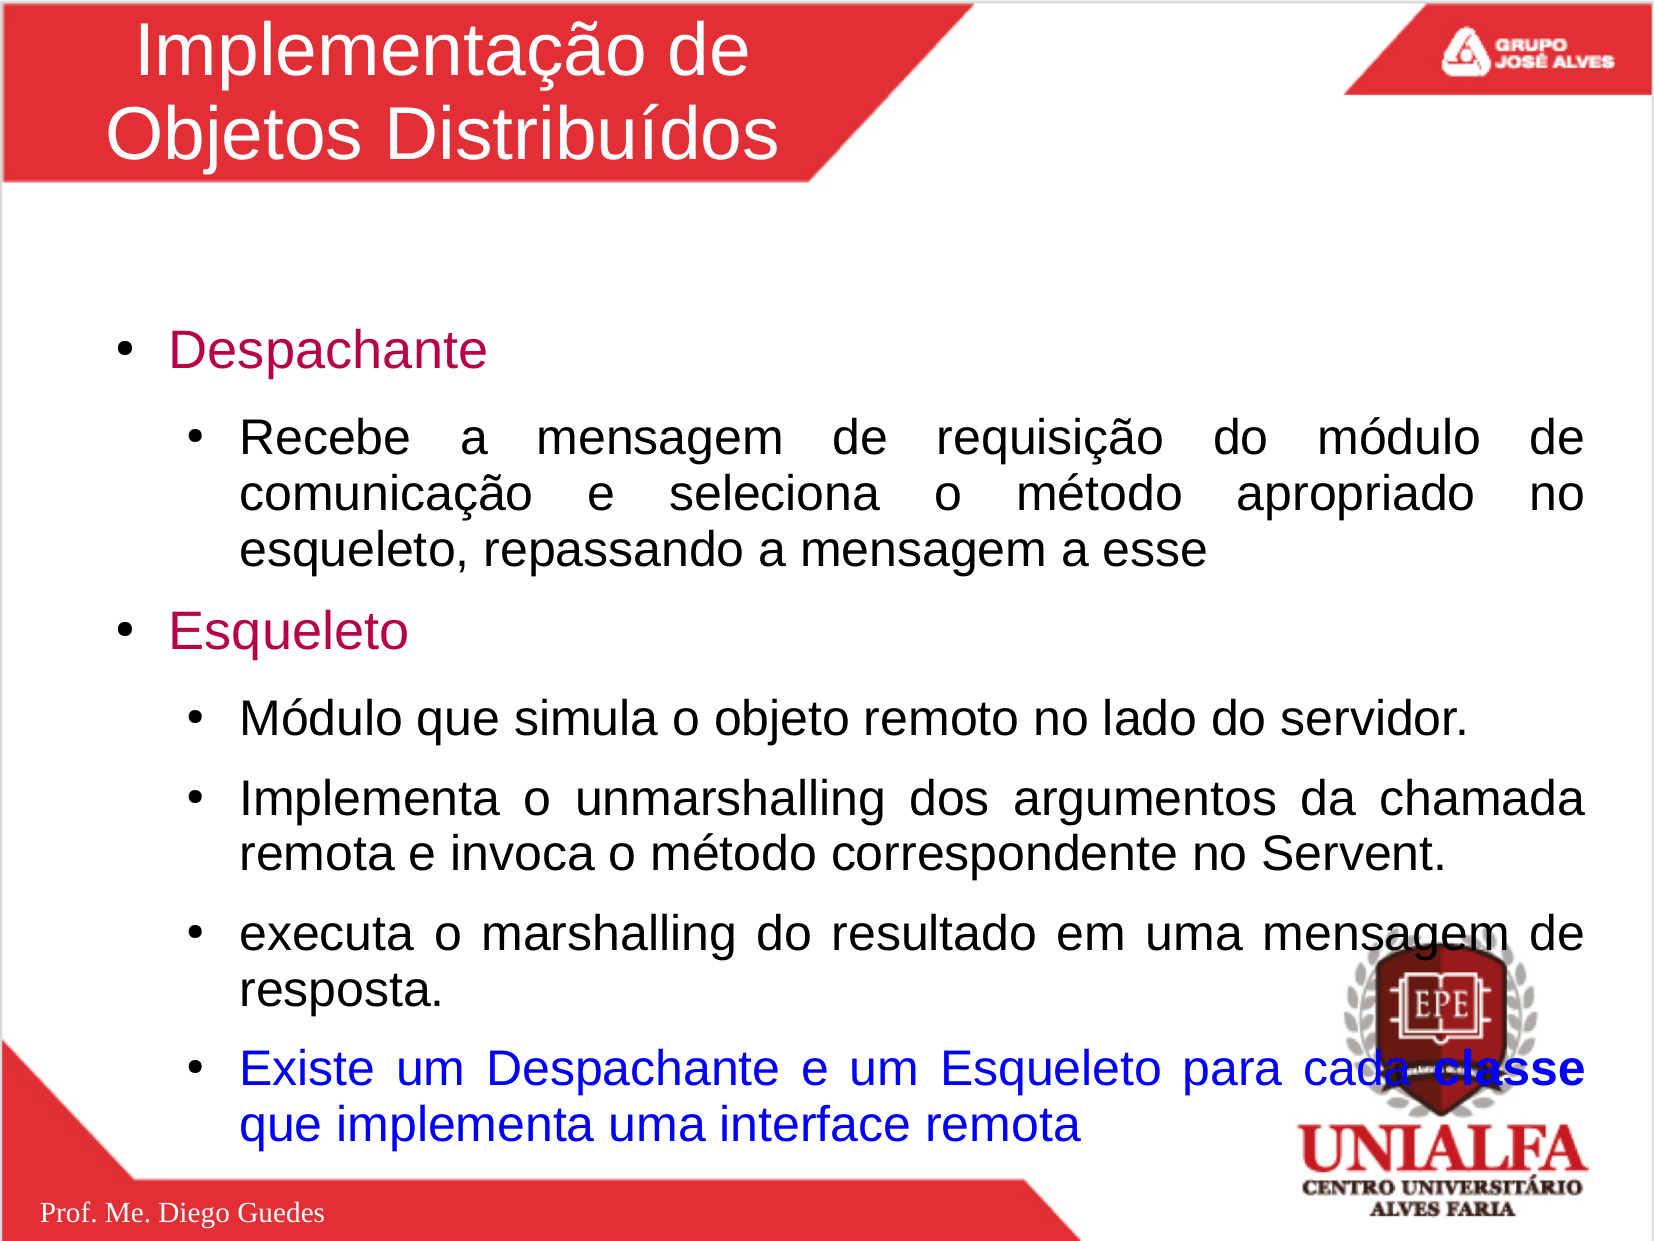

Implementação de Objetos Distribuídos
# Despachante
Recebe a mensagem de requisição do módulo de comunicação e seleciona o método apropriado no esqueleto, repassando a mensagem a esse
Esqueleto
Módulo que simula o objeto remoto no lado do servidor.
Implementa o unmarshalling dos argumentos da chamada remota e invoca o método correspondente no Servent.
executa o marshalling do resultado em uma mensagem de resposta.
Existe um Despachante e um Esqueleto para cada classe que implementa uma interface remota